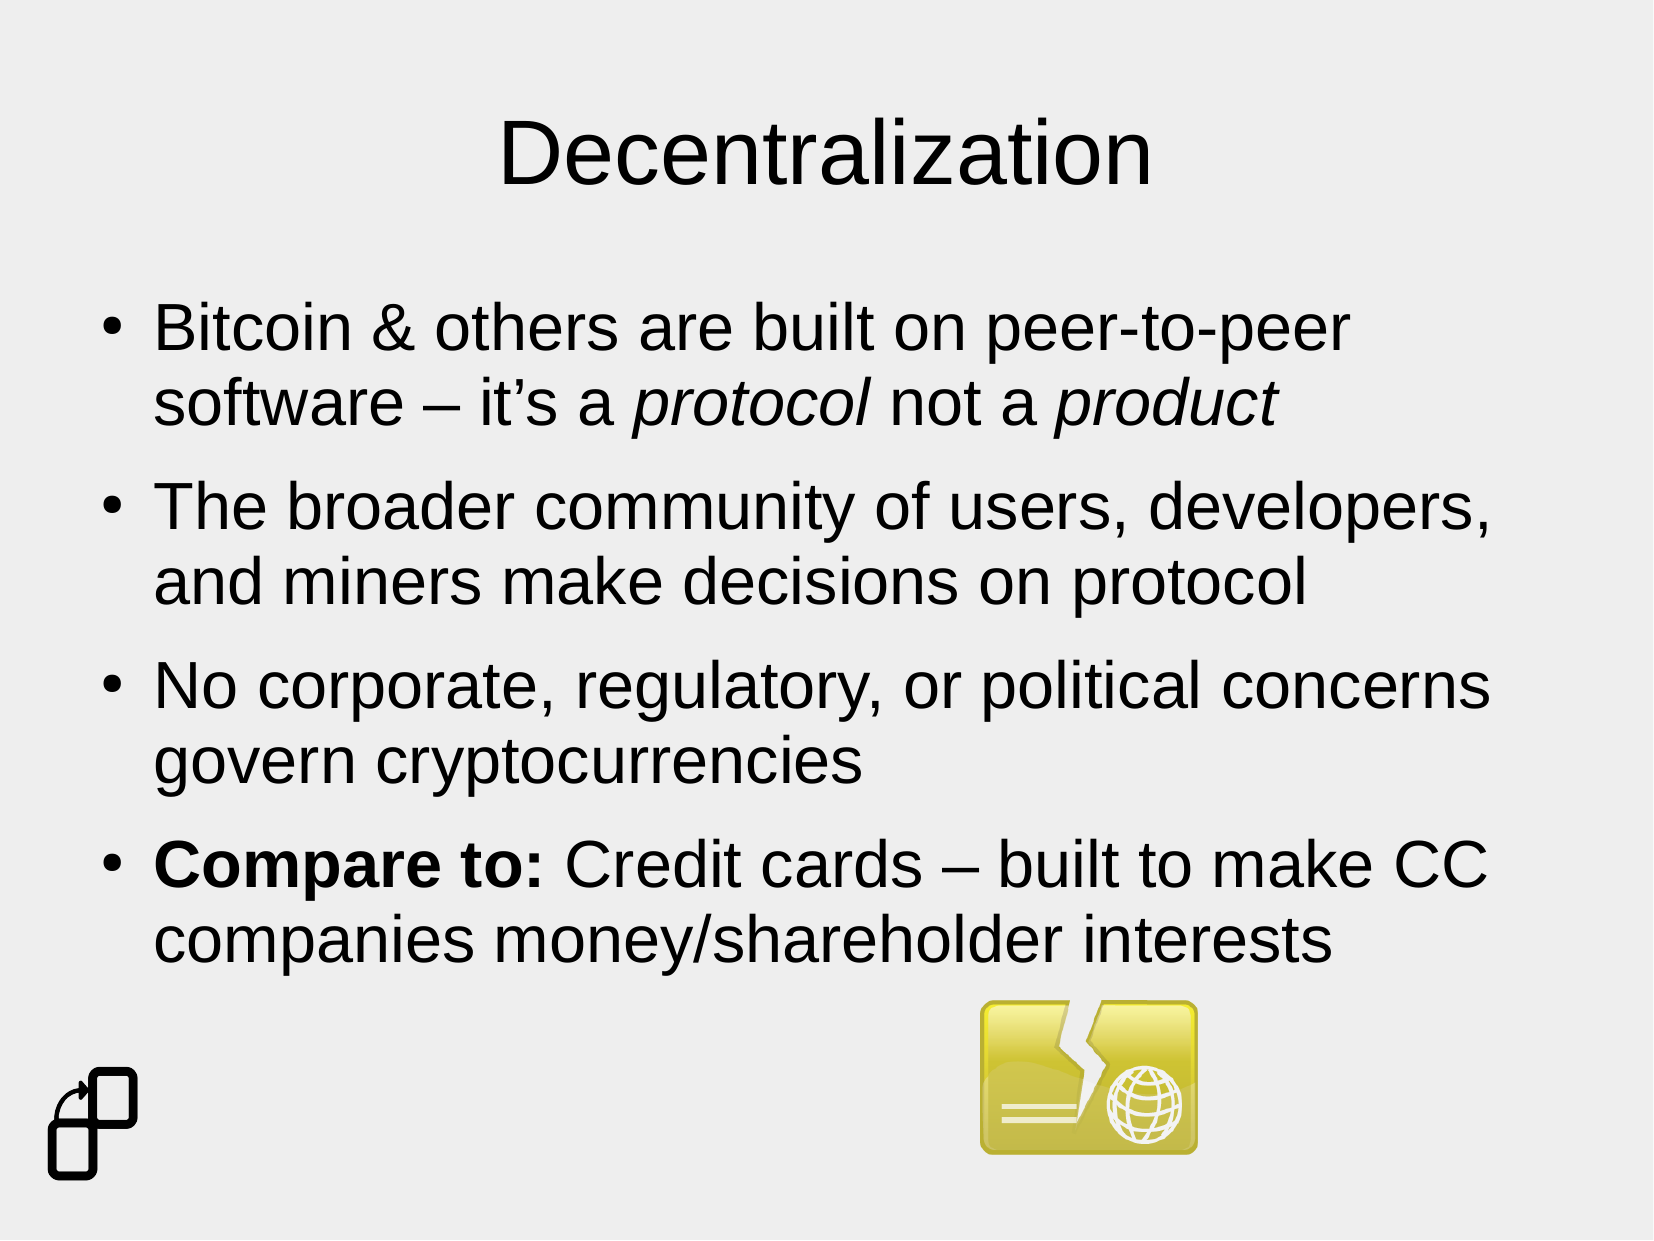

# Decentralization
Bitcoin & others are built on peer-to-peer software – it’s a protocol not a product
The broader community of users, developers, and miners make decisions on protocol
No corporate, regulatory, or political concerns govern cryptocurrencies
Compare to: Credit cards – built to make CC companies money/shareholder interests